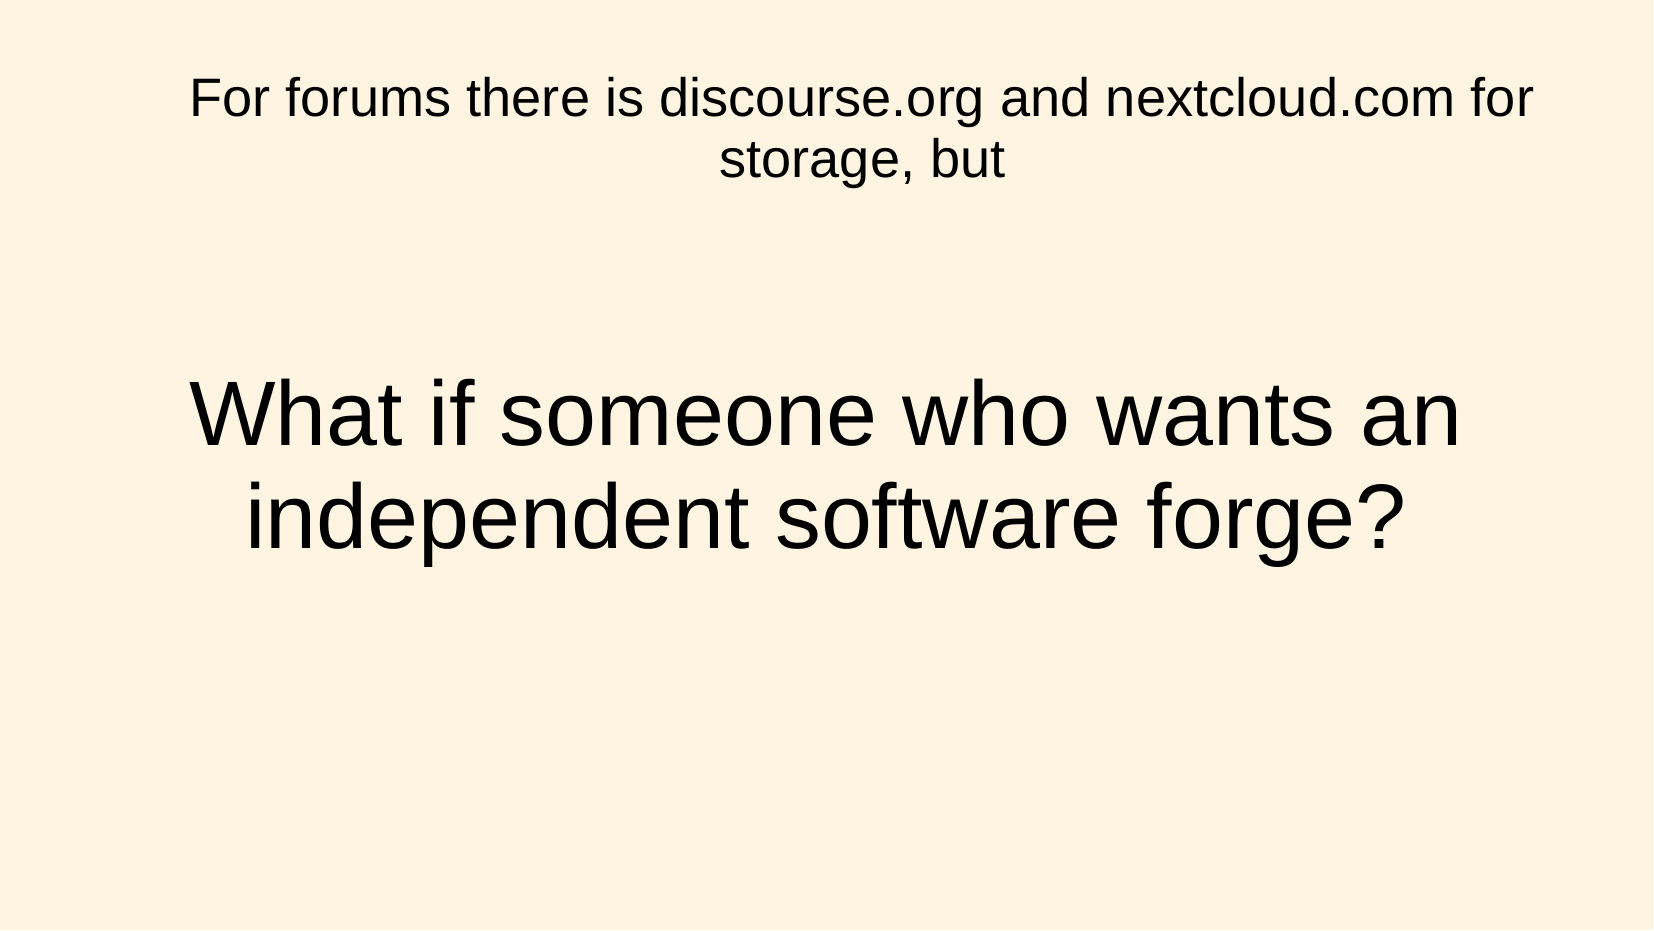

For forums there is discourse.org and nextcloud.com for storage, but
# What if someone who wants an independent software forge?